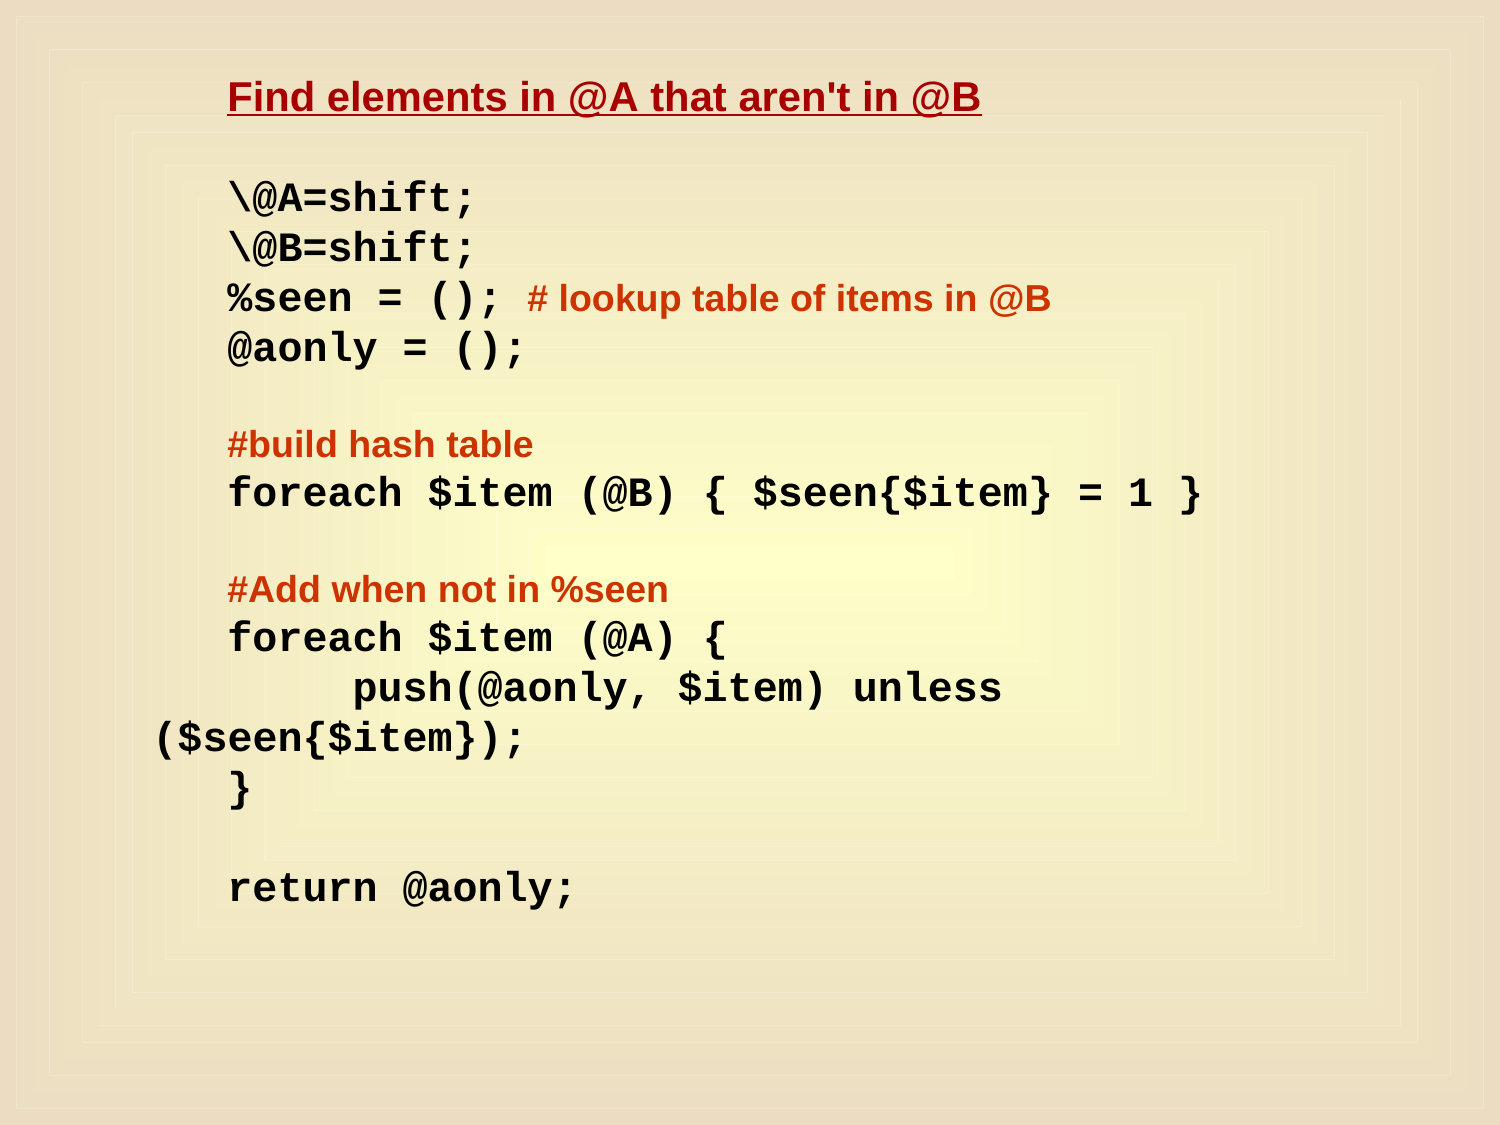

Find elements in @A that aren't in @B
\@A=shift;
\@B=shift;
%seen = (); # lookup table of items in @B
@aonly = ();
#build hash table
foreach $item (@B) { $seen{$item} = 1 }
#Add when not in %seen
foreach $item (@A) {
 push(@aonly, $item) unless ($seen{$item});
}
return @aonly;